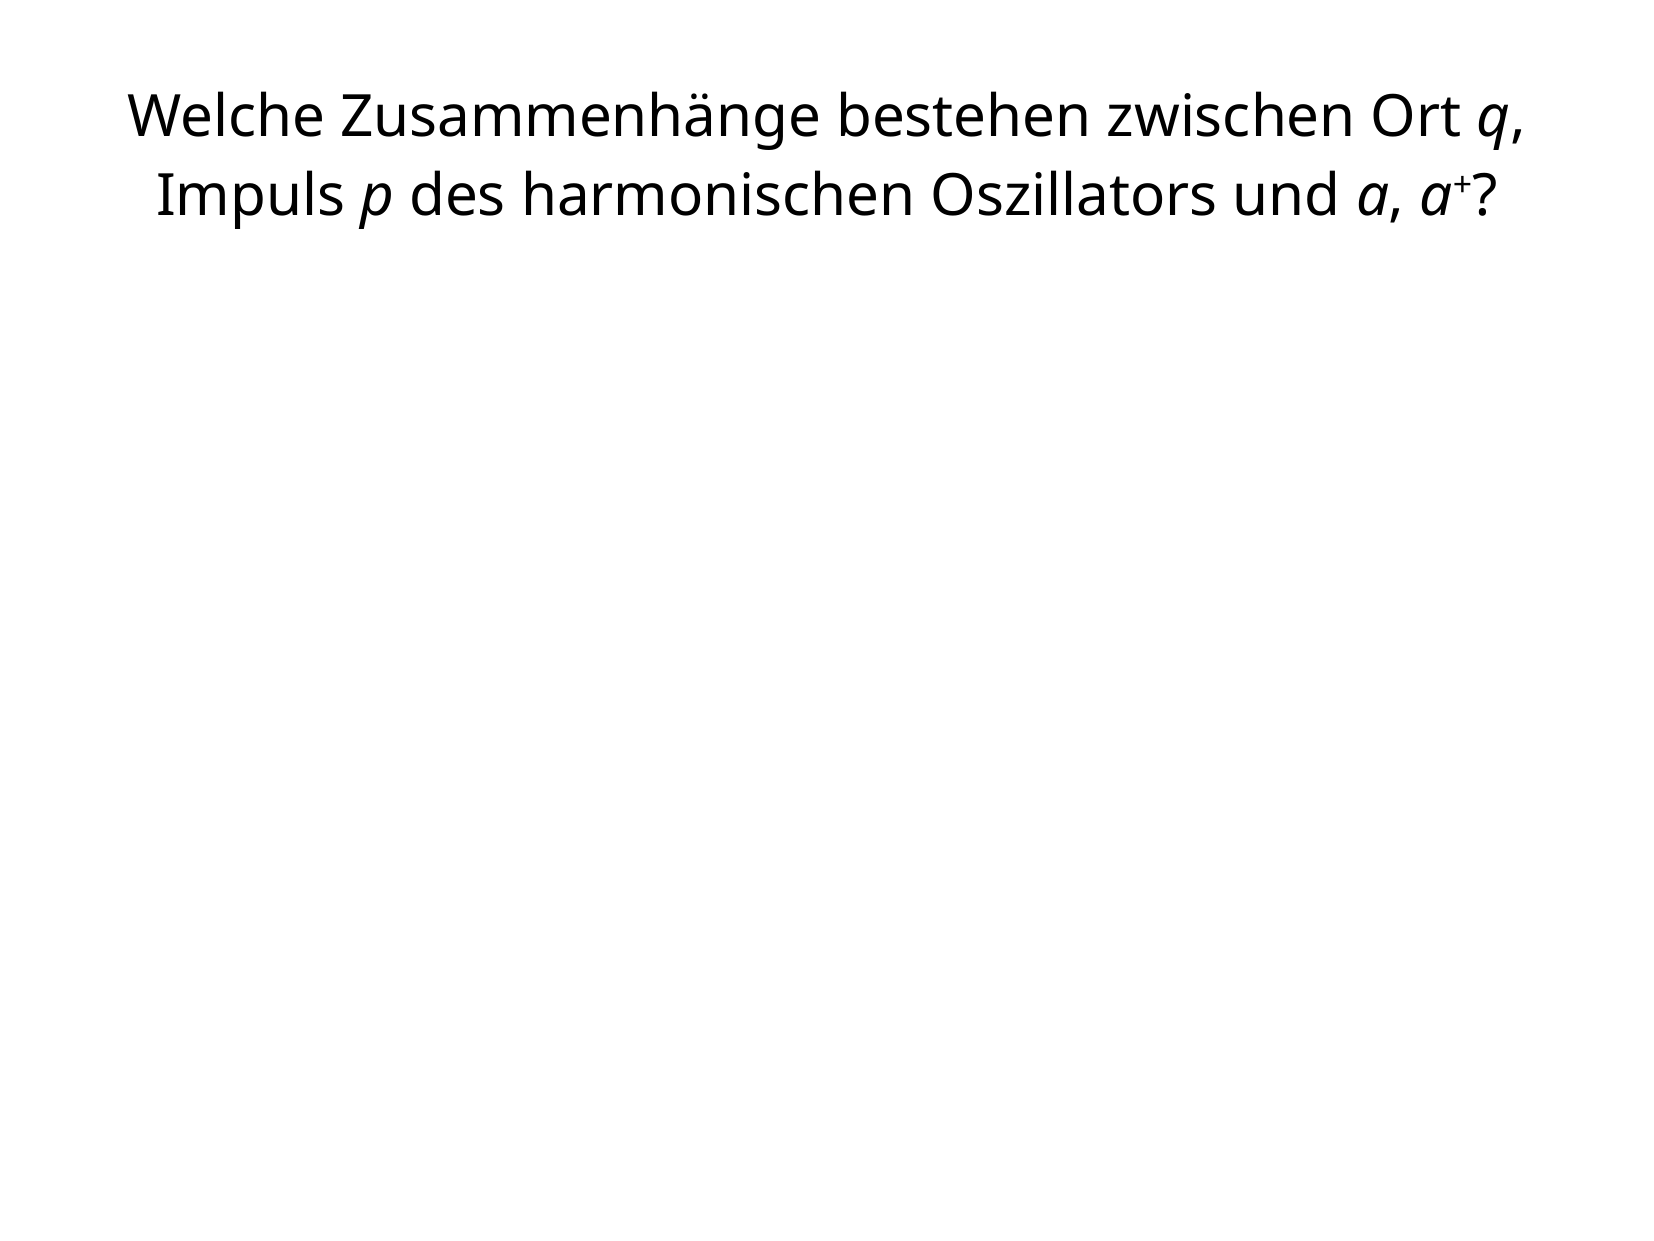

# Welche Zusammenhänge bestehen zwischen Ort q, Impuls p des harmonischen Oszillators und a, a+?